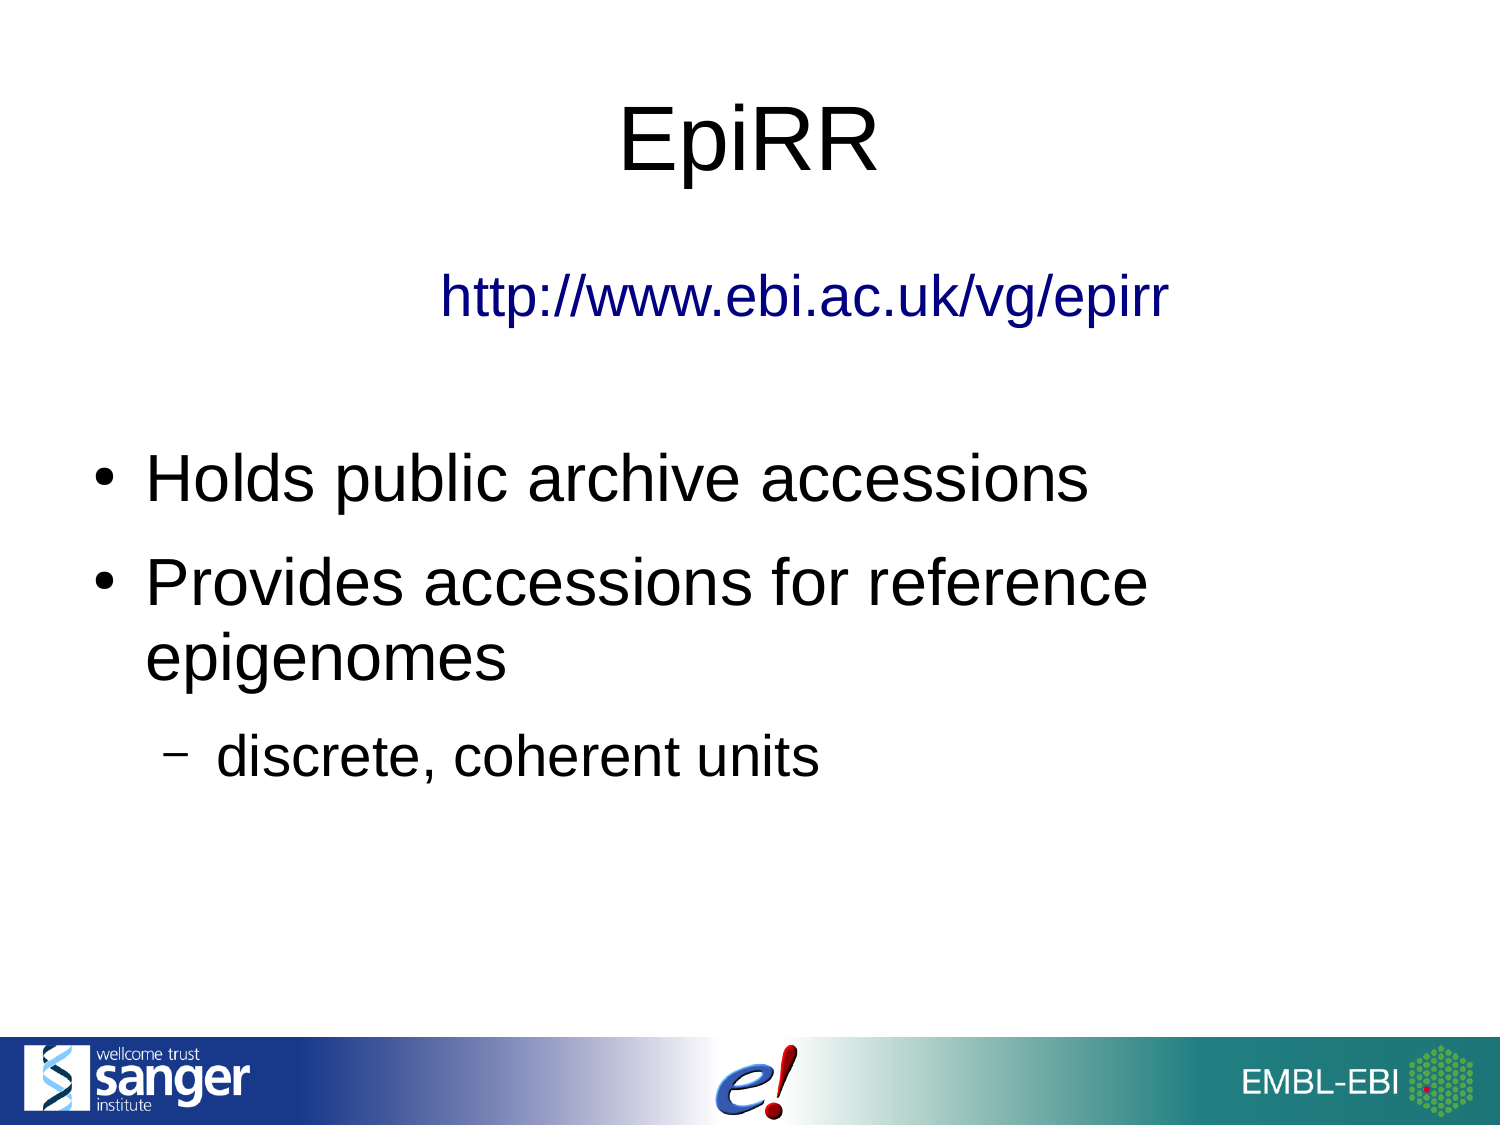

# EpiRR
http://www.ebi.ac.uk/vg/epirr
Holds public archive accessions
Provides accessions for reference epigenomes
discrete, coherent units